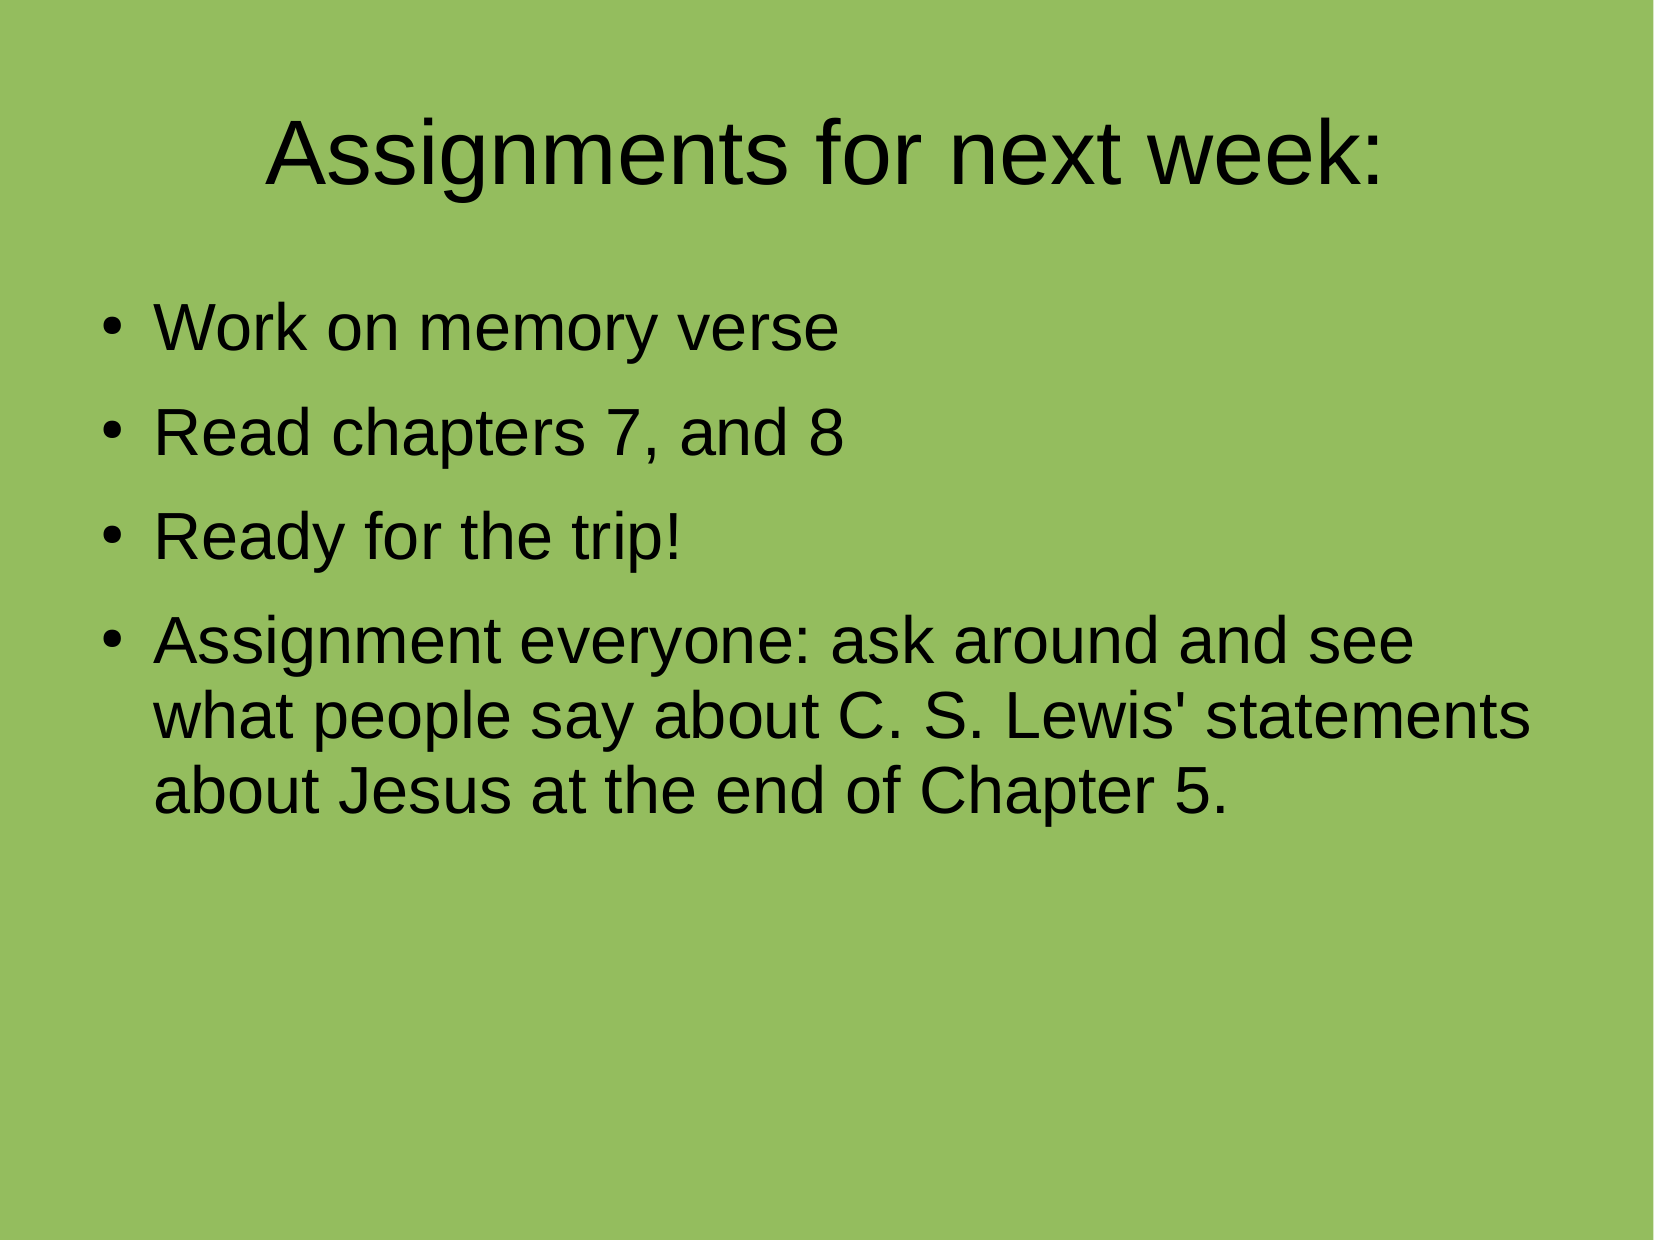

# Assignments for next week:
Work on memory verse
Read chapters 7, and 8
Ready for the trip!
Assignment everyone: ask around and see what people say about C. S. Lewis' statements about Jesus at the end of Chapter 5.